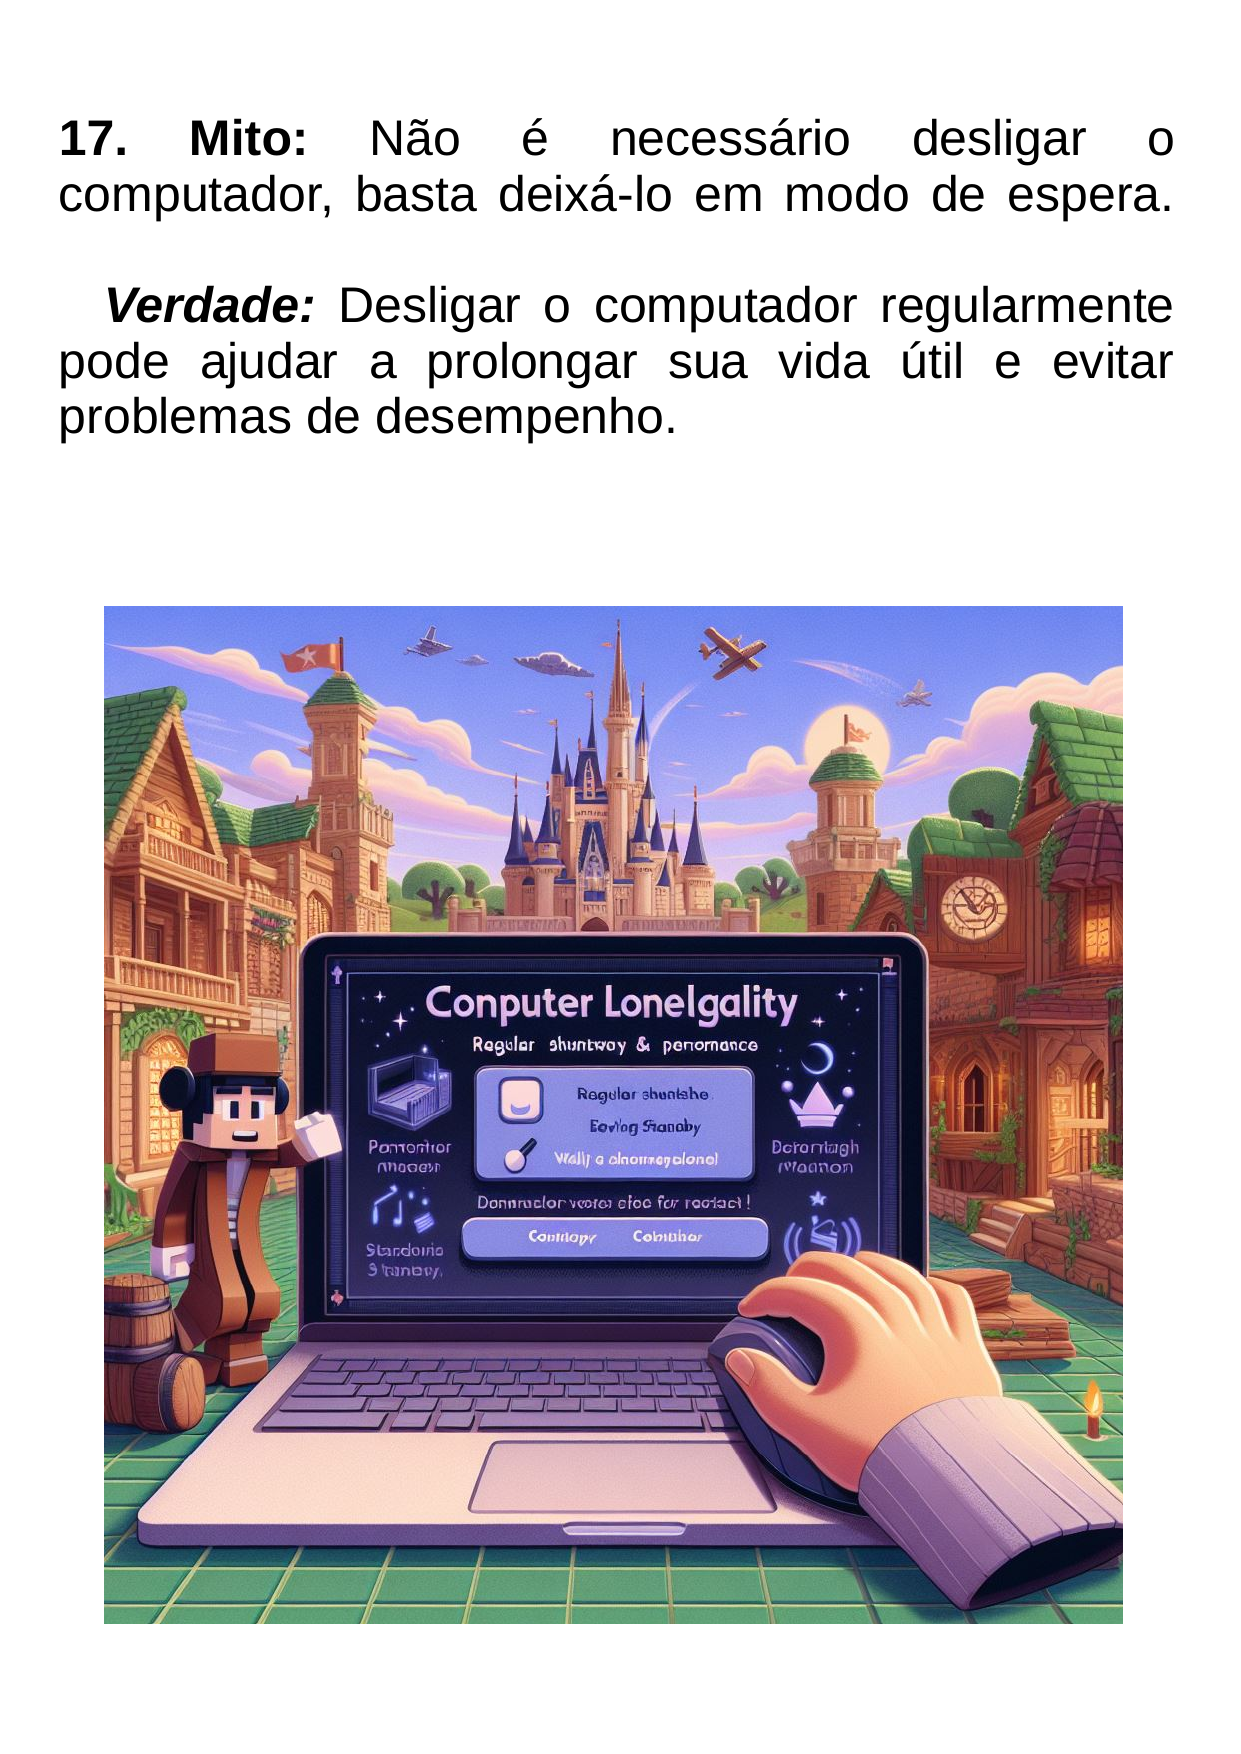

# 17. Mito: Não é necessário desligar o computador, basta deixá-lo em modo de espera. Verdade: Desligar o computador regularmente pode ajudar a prolongar sua vida útil e evitar problemas de desempenho.